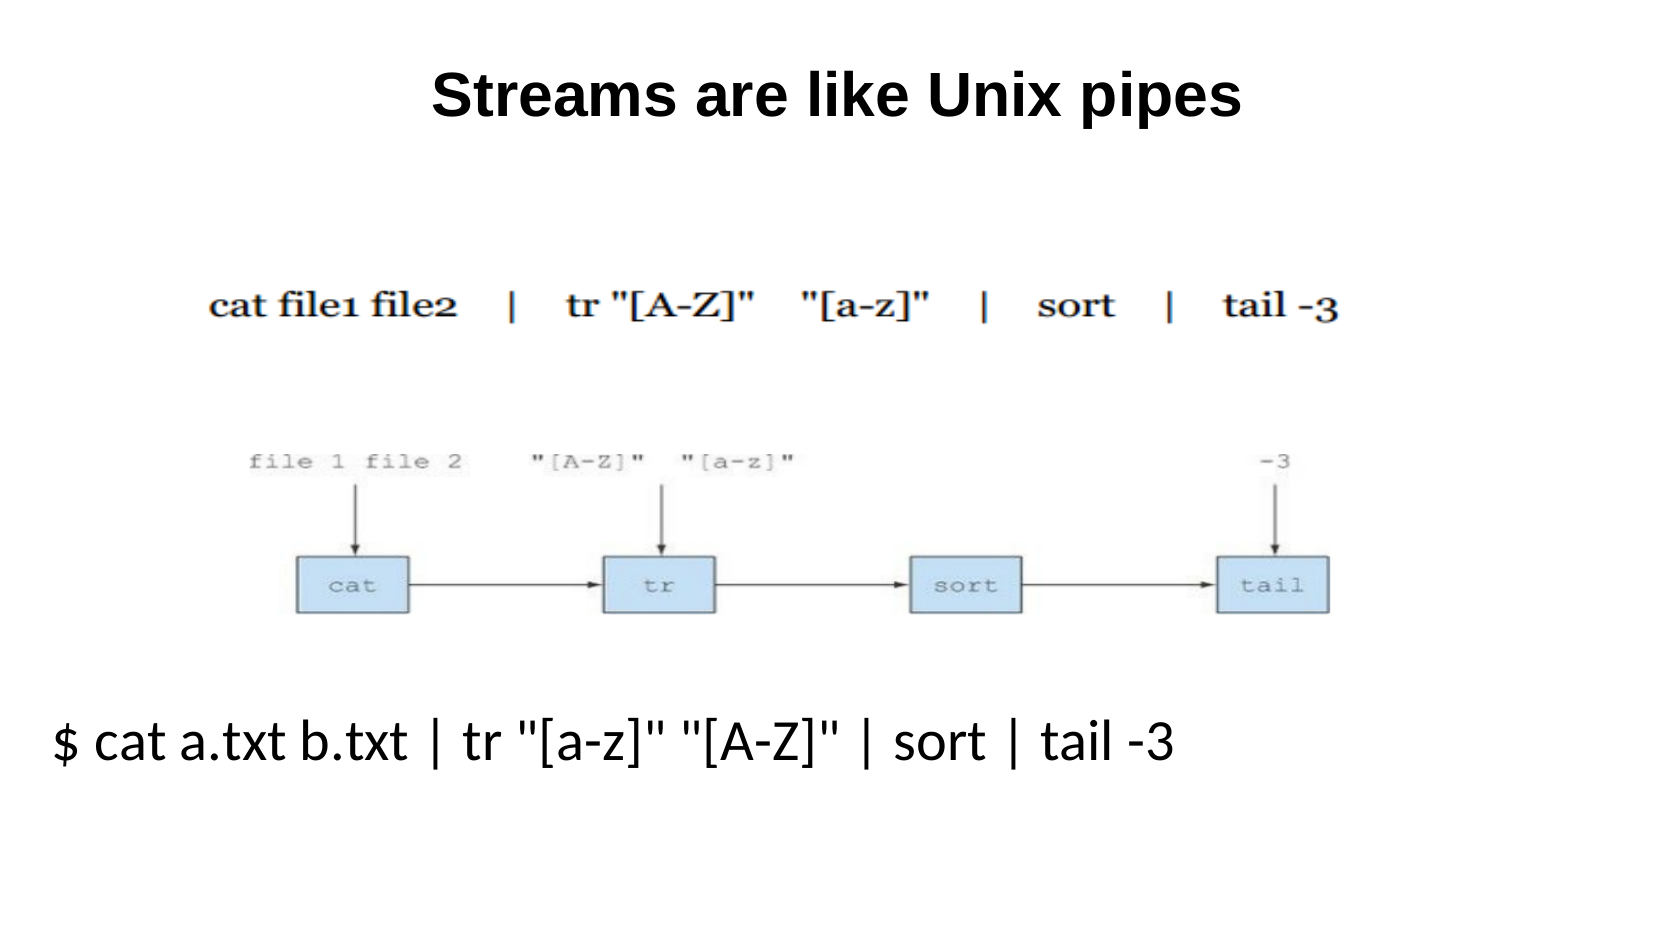

# Streams are like Unix pipes
$ cat a.txt b.txt | tr "[a-z]" "[A-Z]" | sort | tail -3